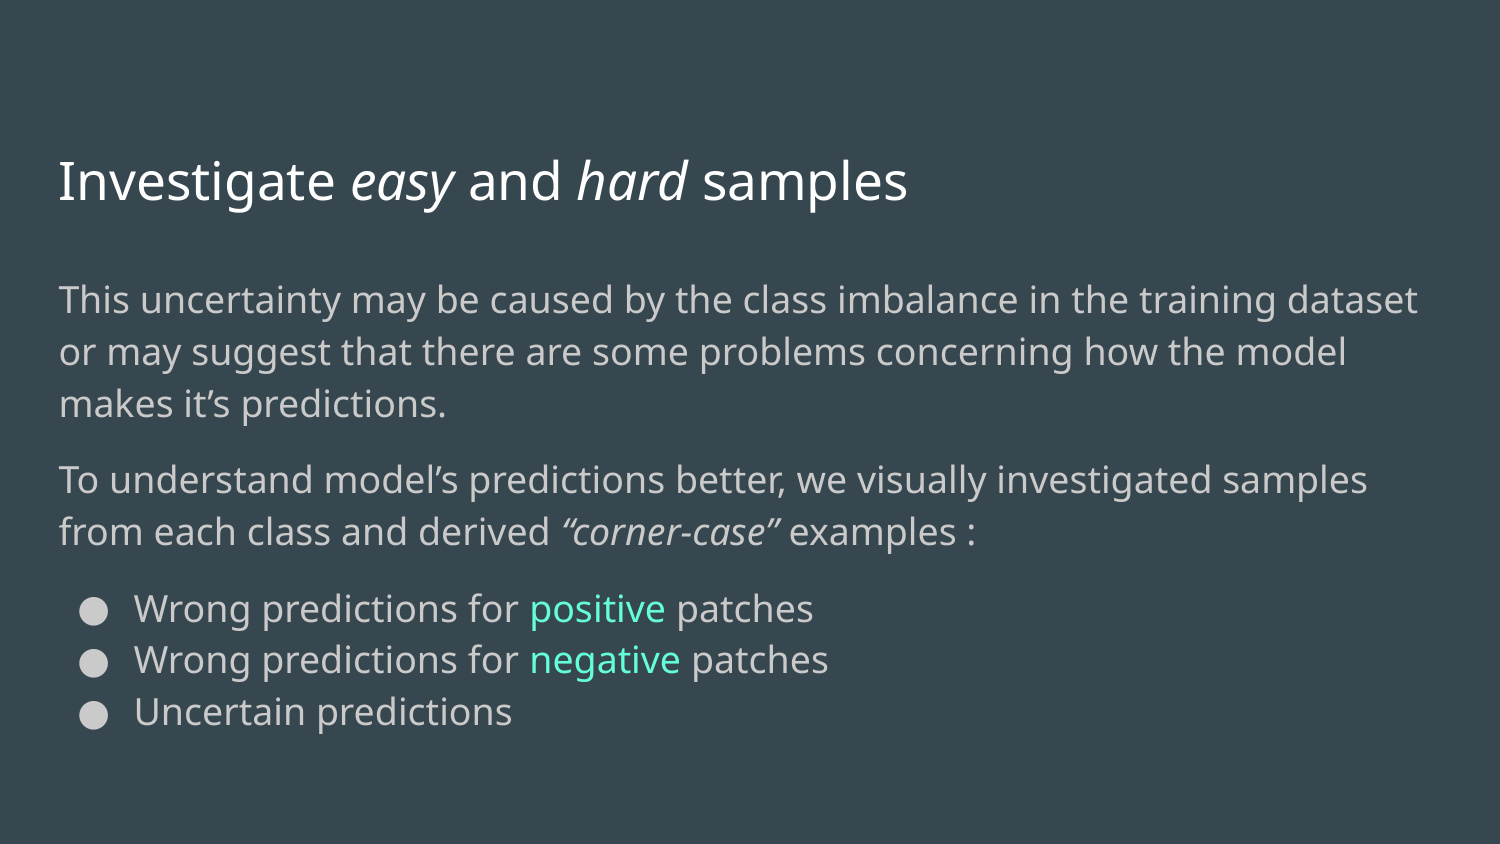

# Investigate easy and hard samples
This uncertainty may be caused by the class imbalance in the training dataset or may suggest that there are some problems concerning how the model makes it’s predictions.
To understand model’s predictions better, we visually investigated samples from each class and derived “corner-case” examples :
Wrong predictions for positive patches
Wrong predictions for negative patches
Uncertain predictions